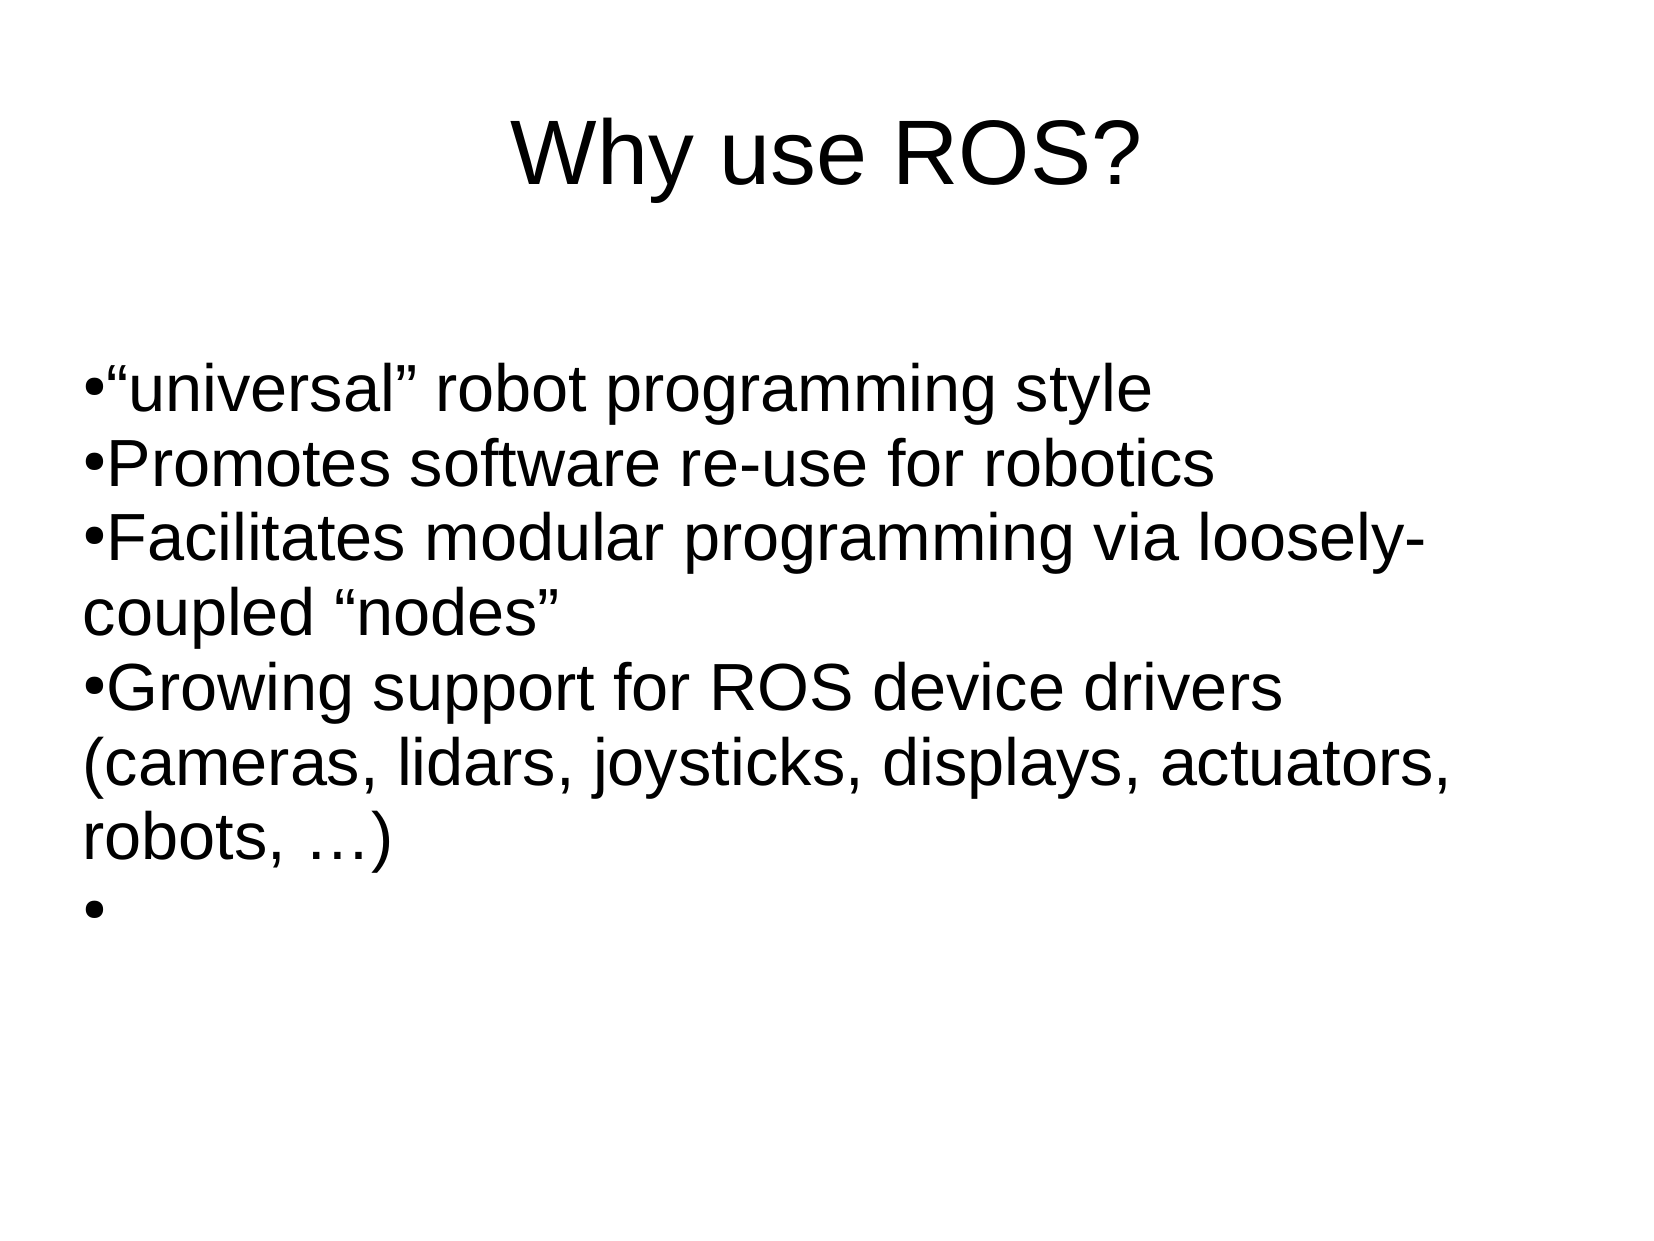

# Why use ROS?
“universal” robot programming style
Promotes software re-use for robotics
Facilitates modular programming via loosely-coupled “nodes”
Growing support for ROS device drivers (cameras, lidars, joysticks, displays, actuators, robots, …)